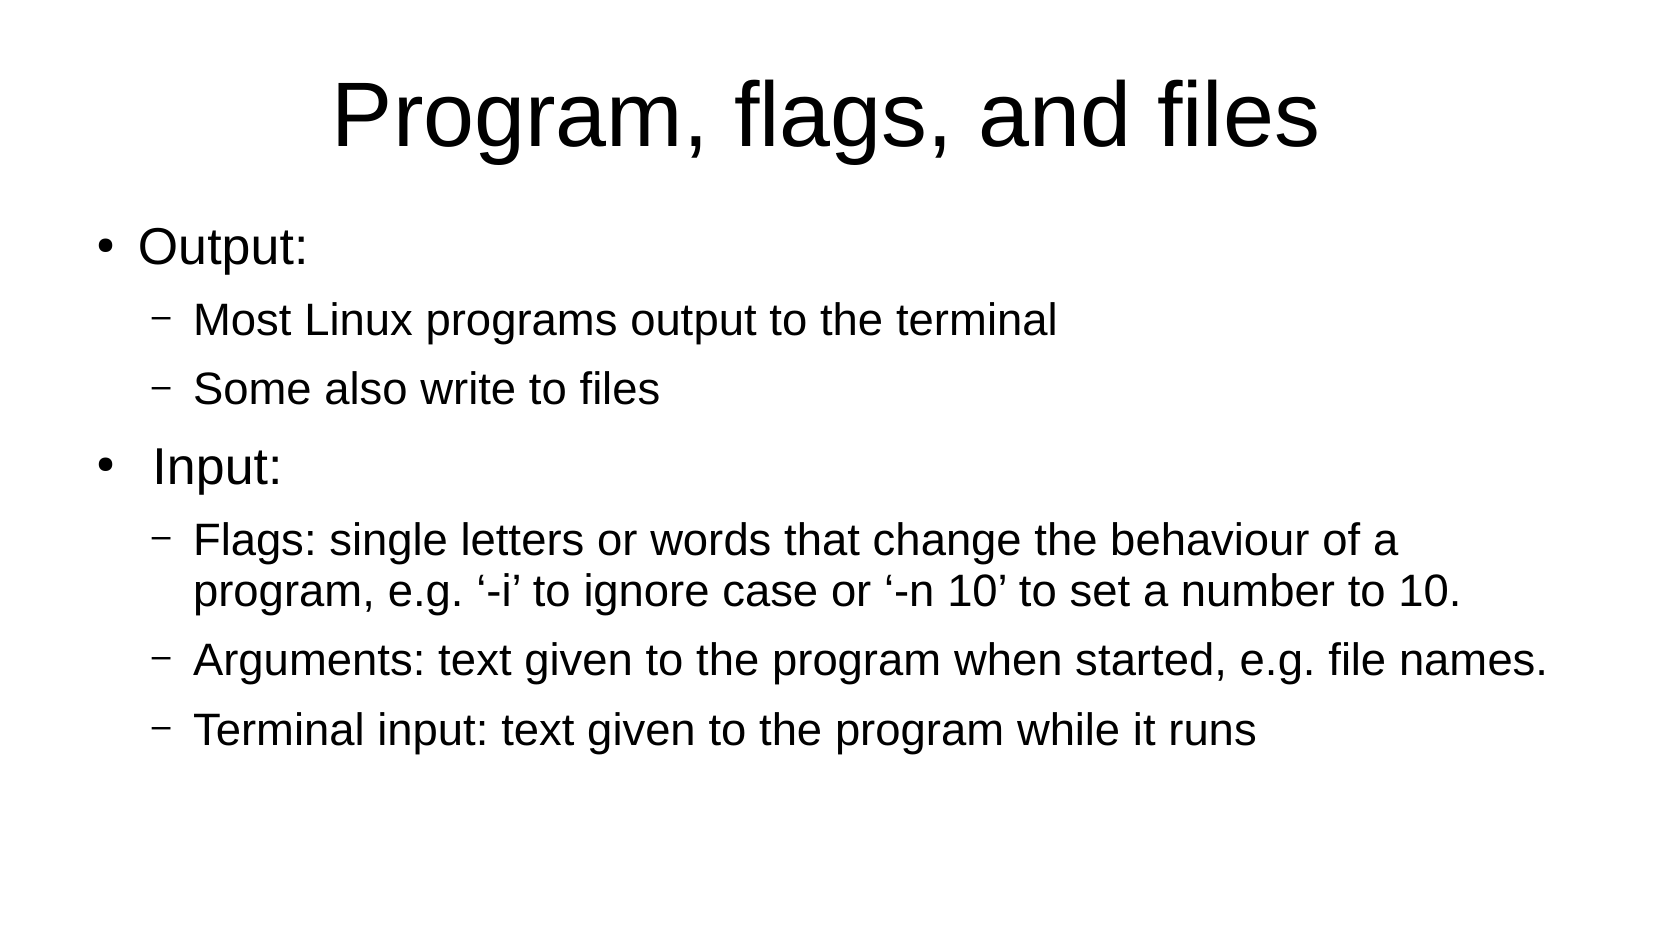

# Program, flags, and files
Output:
Most Linux programs output to the terminal
Some also write to files
 Input:
Flags: single letters or words that change the behaviour of a program, e.g. ‘-i’ to ignore case or ‘-n 10’ to set a number to 10.
Arguments: text given to the program when started, e.g. file names.
Terminal input: text given to the program while it runs